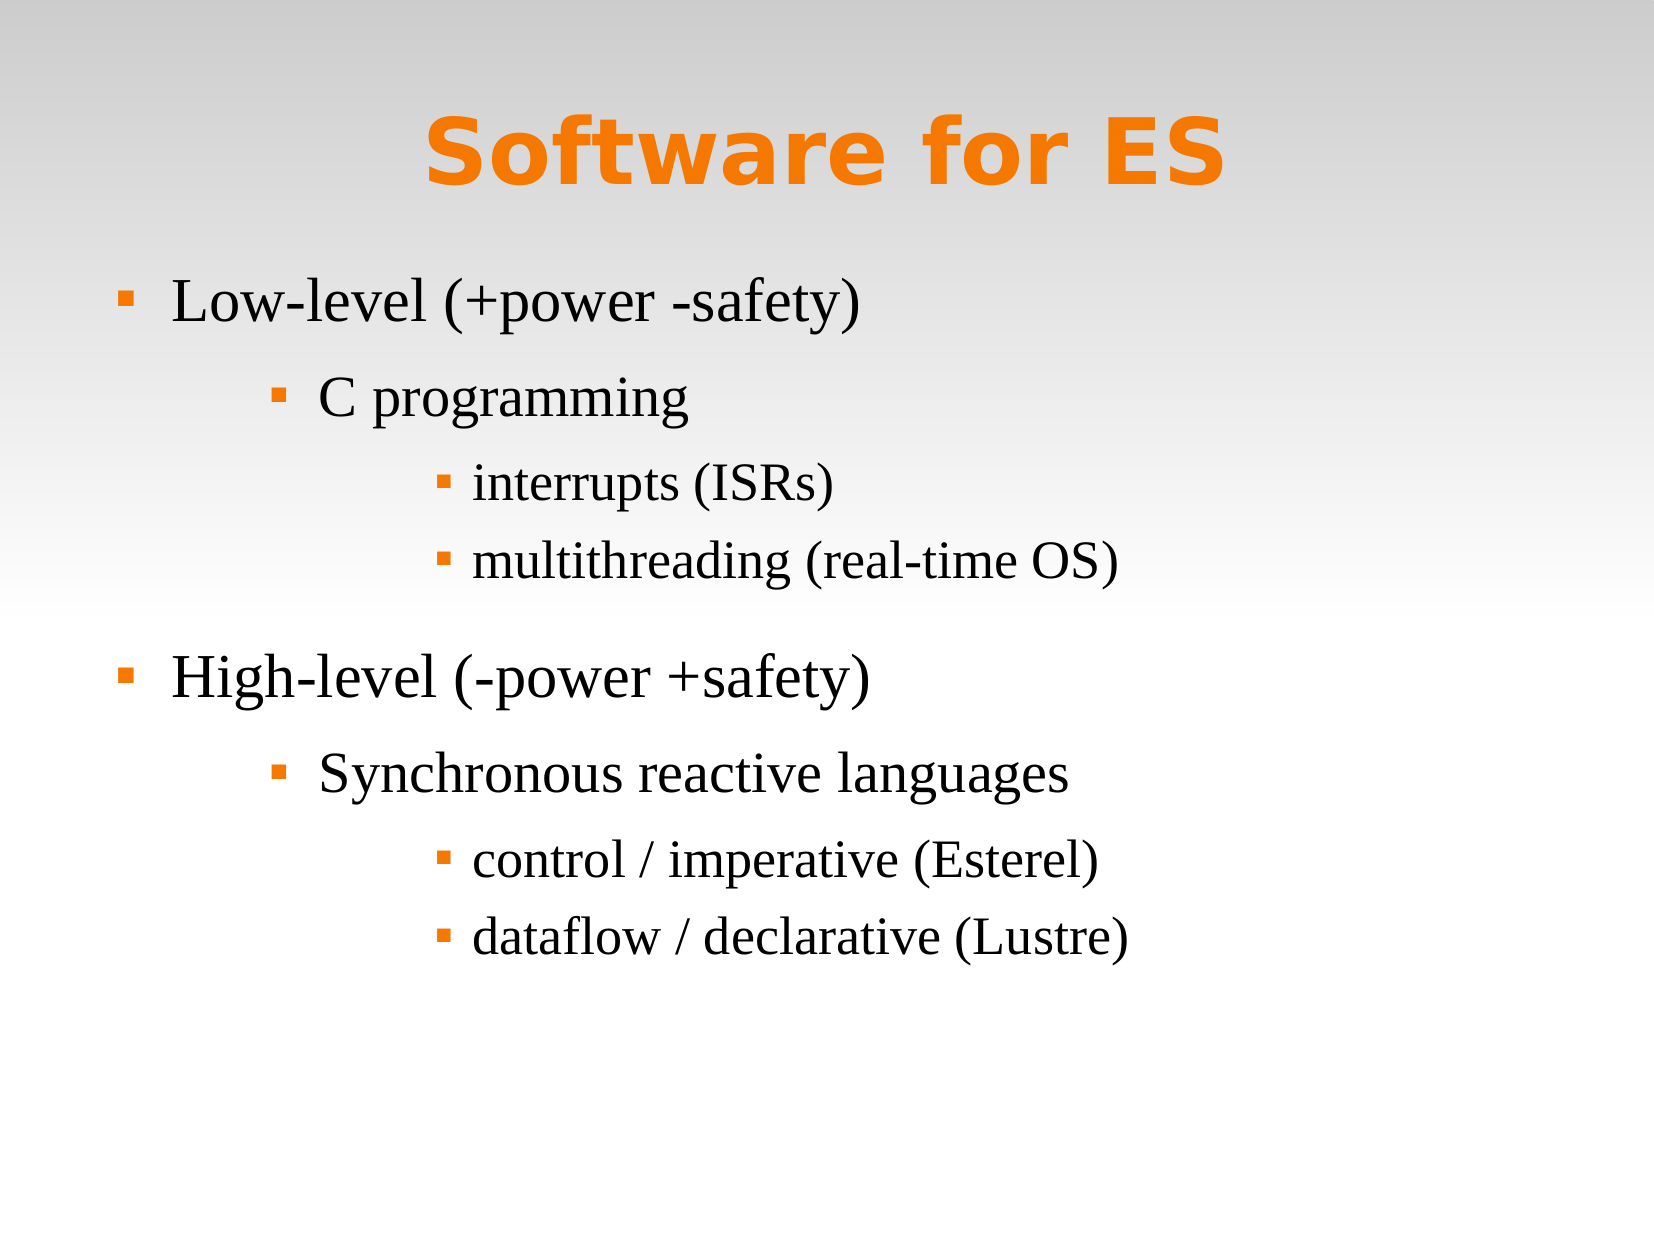

# Software for ES
Low-level (+power -safety)
C programming
interrupts (ISRs)
multithreading (real-time OS)
High-level (-power +safety)
Synchronous reactive languages
control / imperative (Esterel)
dataflow / declarative (Lustre)